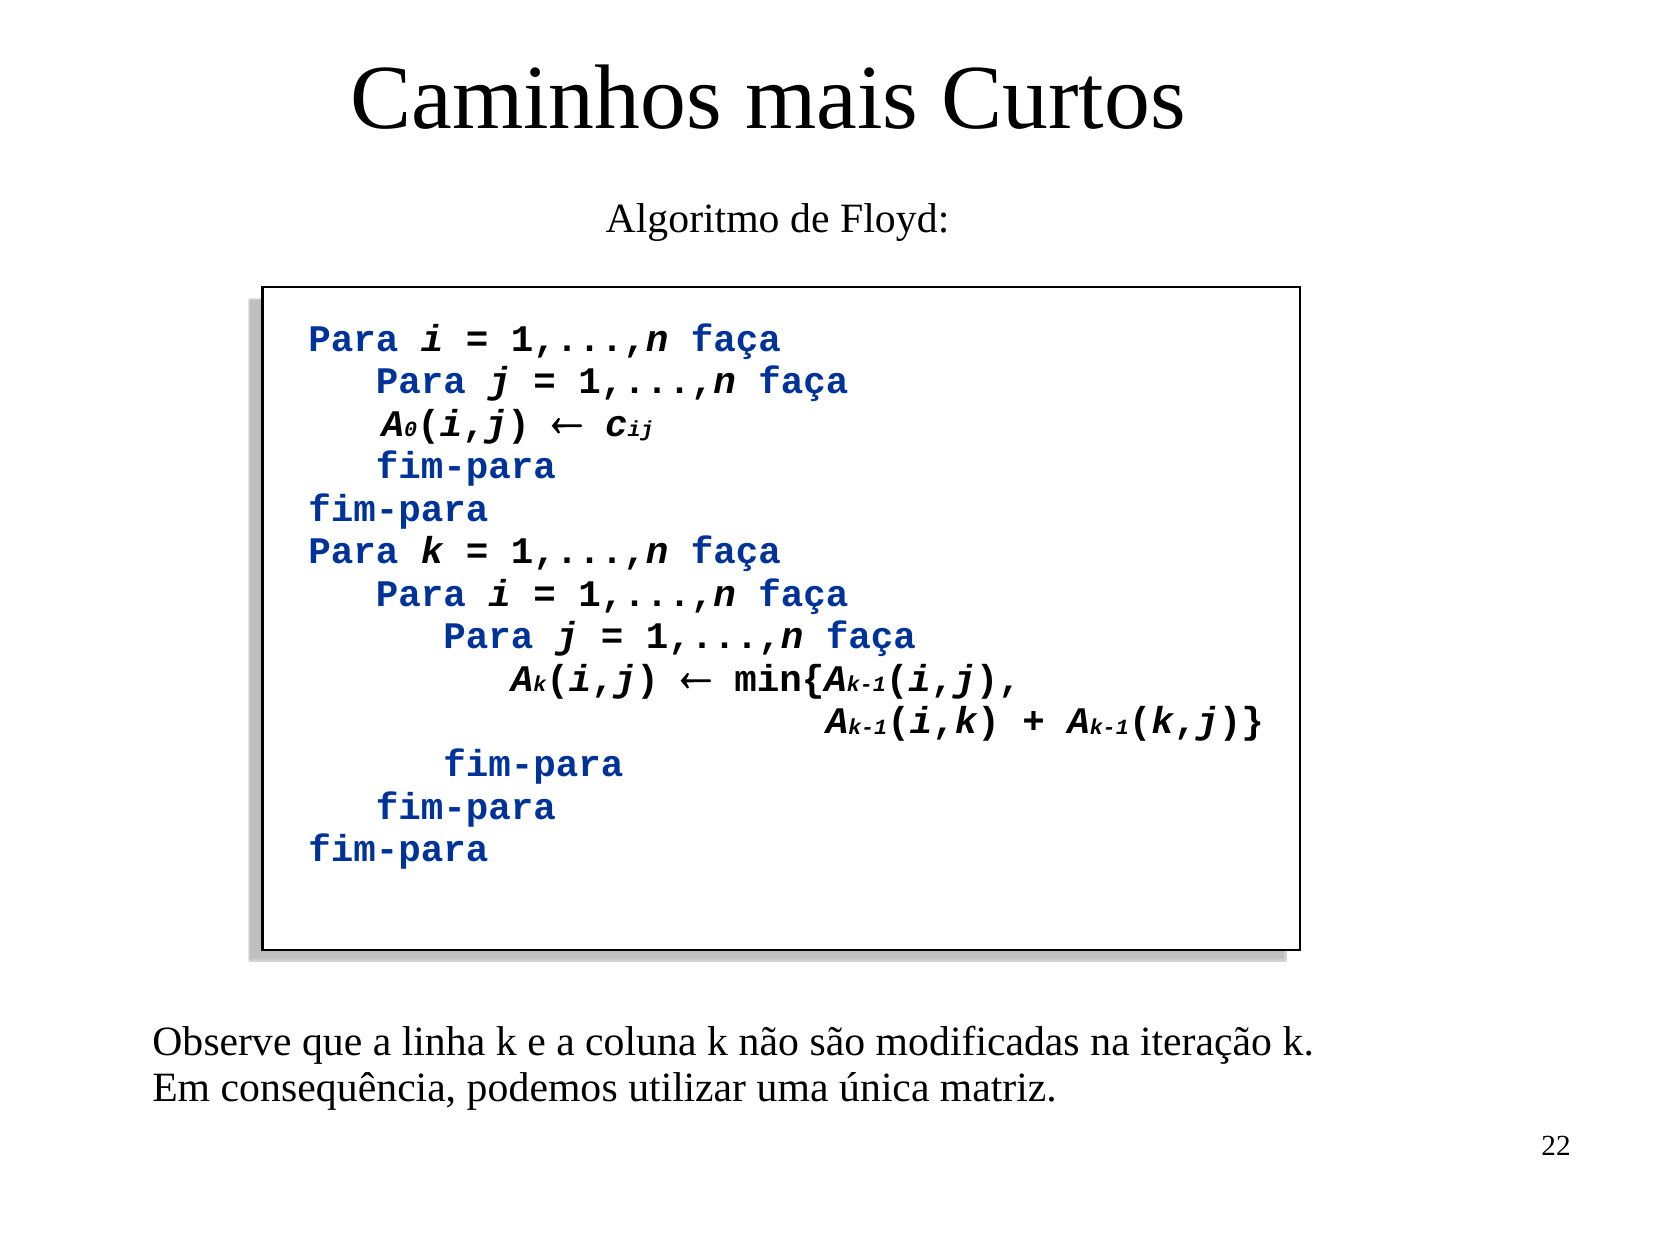

# Caminhos mais Curtos
Algoritmo de Floyd:
Para i = 1,...,n faça
 Para j = 1,...,n faça
	A0(i,j)  cij
 fim-para
fim-para
Para k = 1,...,n faça
 Para i = 1,...,n faça
 Para j = 1,...,n faça
 Ak(i,j)  min{Ak-1(i,j),
 Ak-1(i,k) + Ak-1(k,j)}
 fim-para
 fim-para
fim-para
Observe que a linha k e a coluna k não são modificadas na iteração k. Em consequência, podemos utilizar uma única matriz.
22